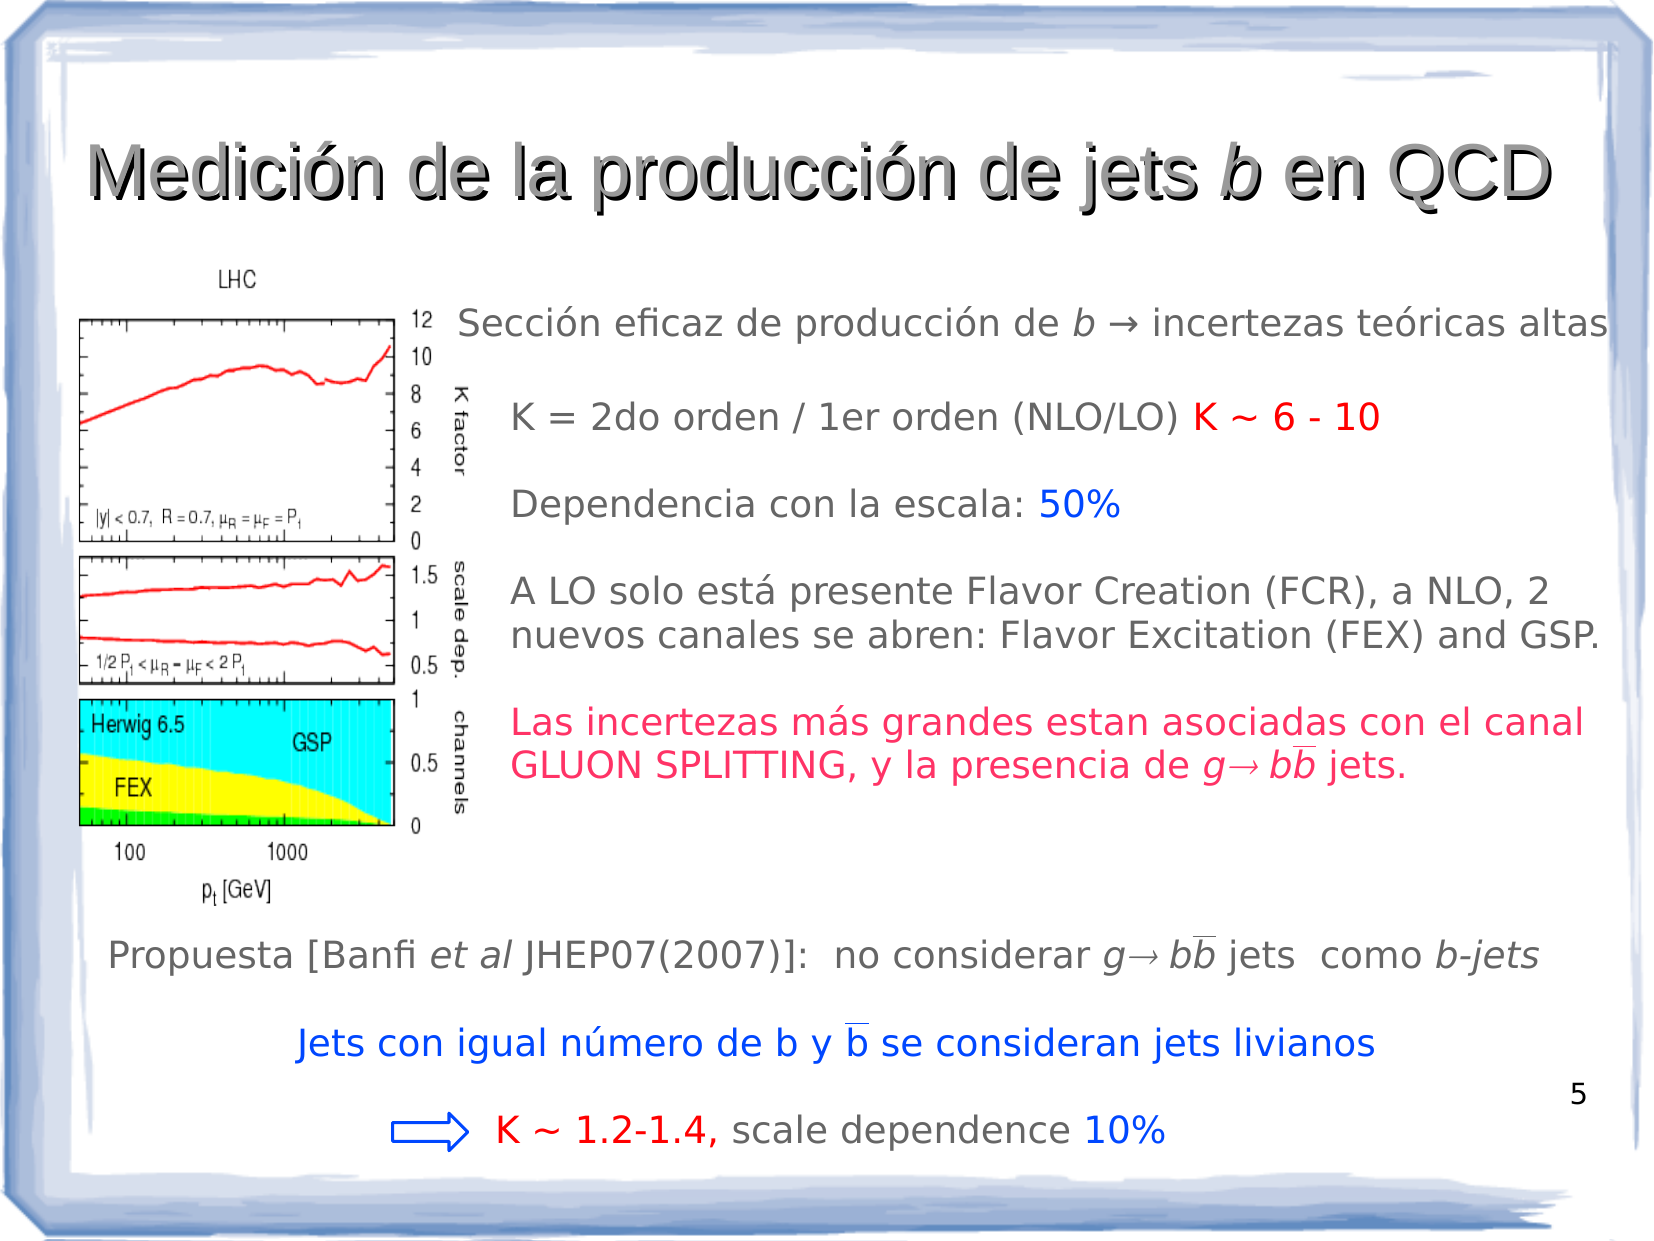

# Medición de la producción de jets b en QCD
Sección eficaz de producción de b → incertezas teóricas altas
K = 2do orden / 1er orden (NLO/LO) K ~ 6 - 10
Dependencia con la escala: 50%
A LO solo está presente Flavor Creation (FCR), a NLO, 2 nuevos canales se abren: Flavor Excitation (FEX) and GSP.
Las incertezas más grandes estan asociadas con el canal GLUON SPLITTING, y la presencia de g® bb jets.
Propuesta [Banfi et al JHEP07(2007)]: no considerar g® bb jets como b-jets
Jets con igual número de b y b se consideran jets livianos
K ~ 1.2-1.4, scale dependence 10%
5